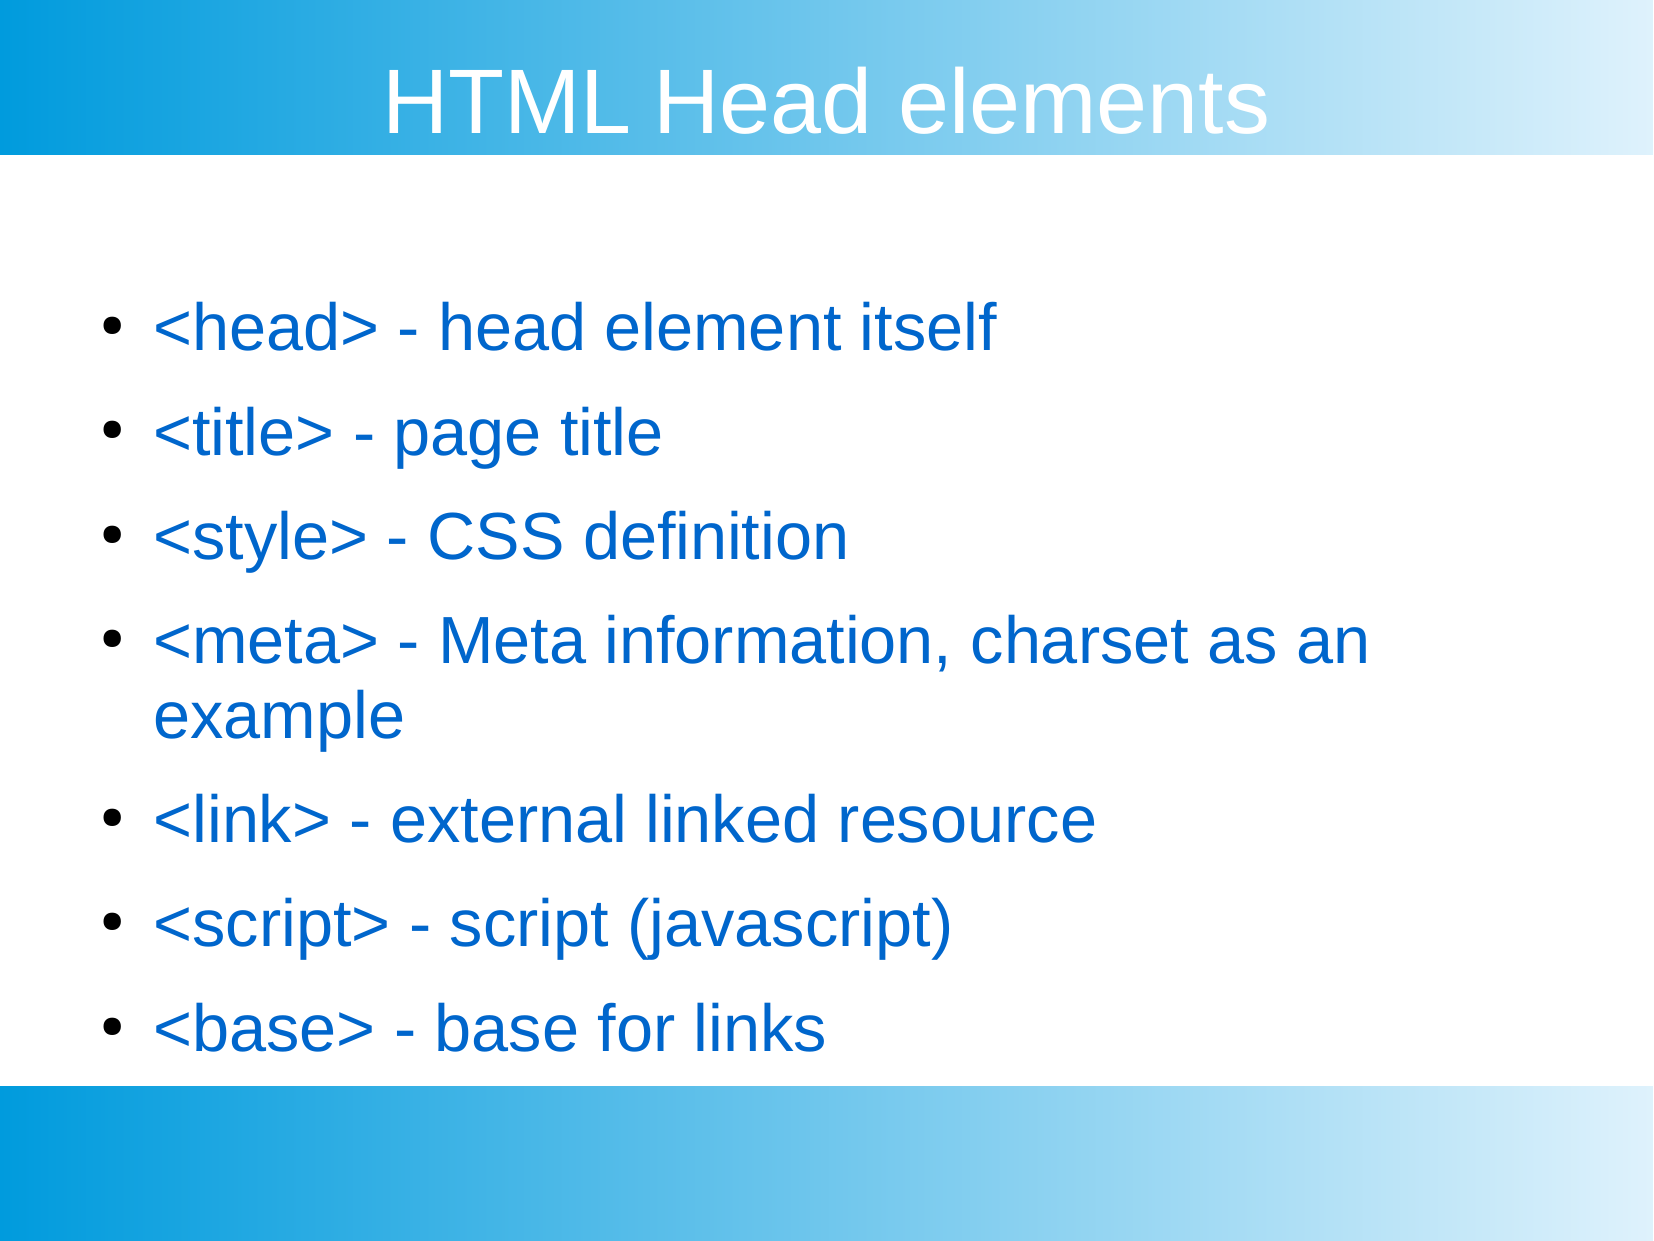

# HTML Head elements
<head> - head element itself
<title> - page title
<style> - CSS definition
<meta> - Meta information, charset as an example
<link> - external linked resource
<script> - script (javascript)
<base> - base for links